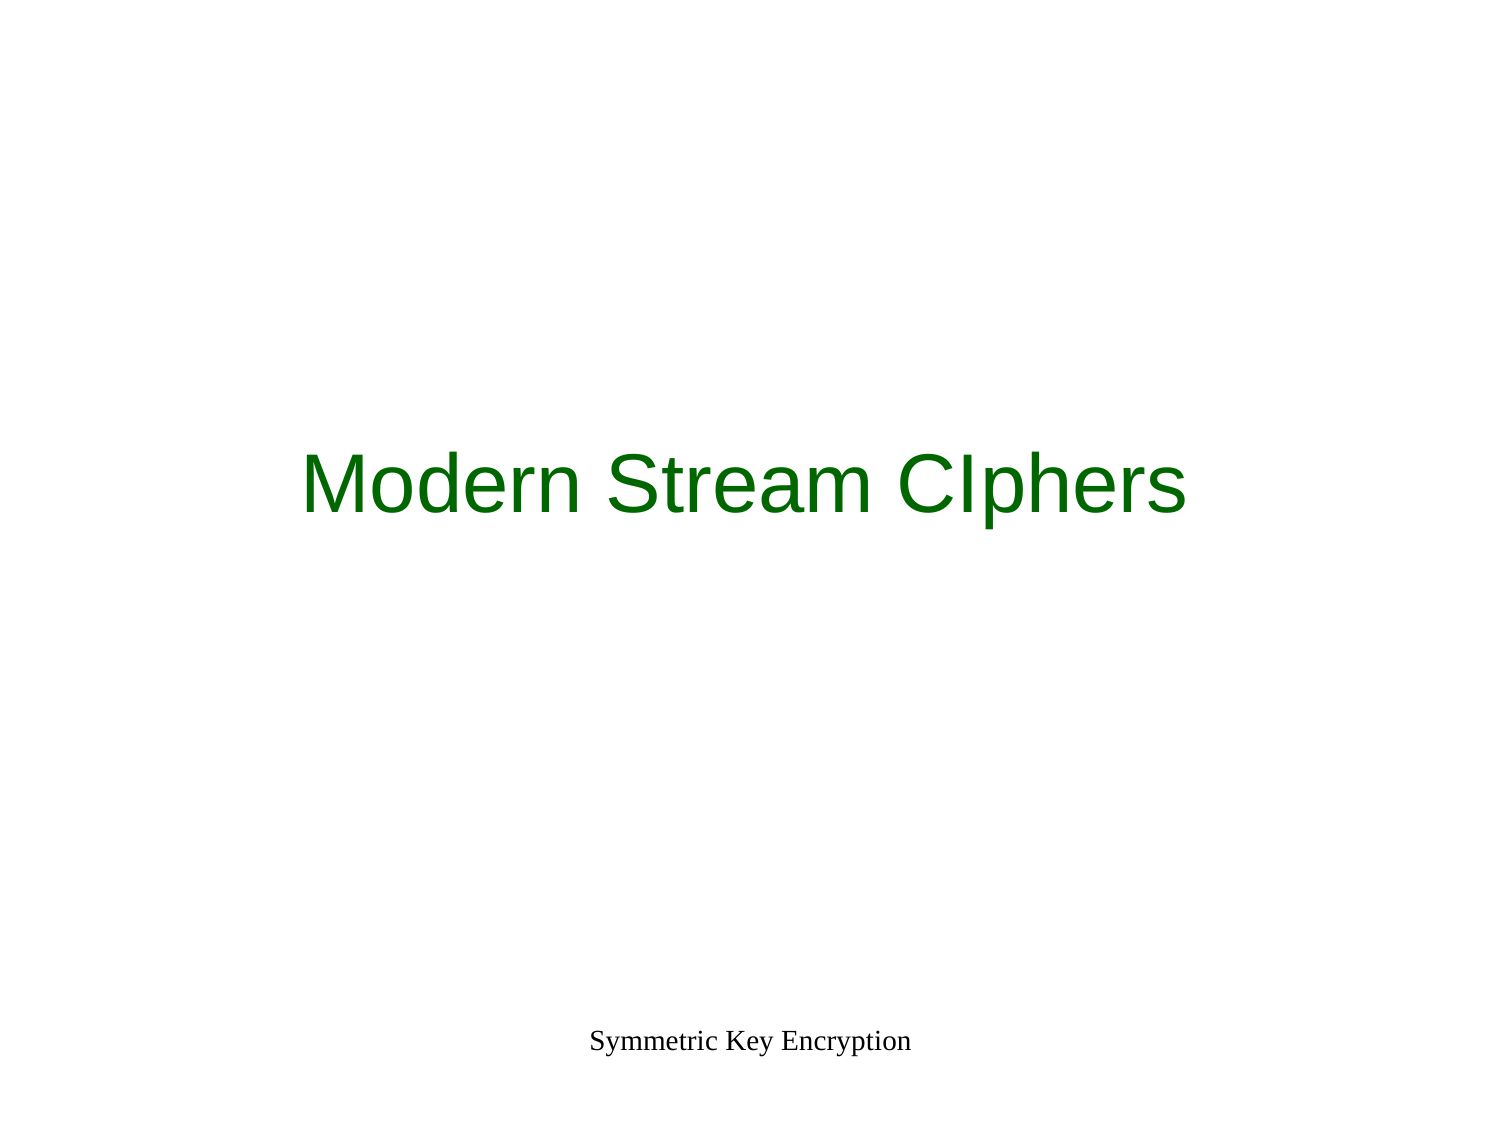

# Modern Stream CIphers
Symmetric Key Encryption